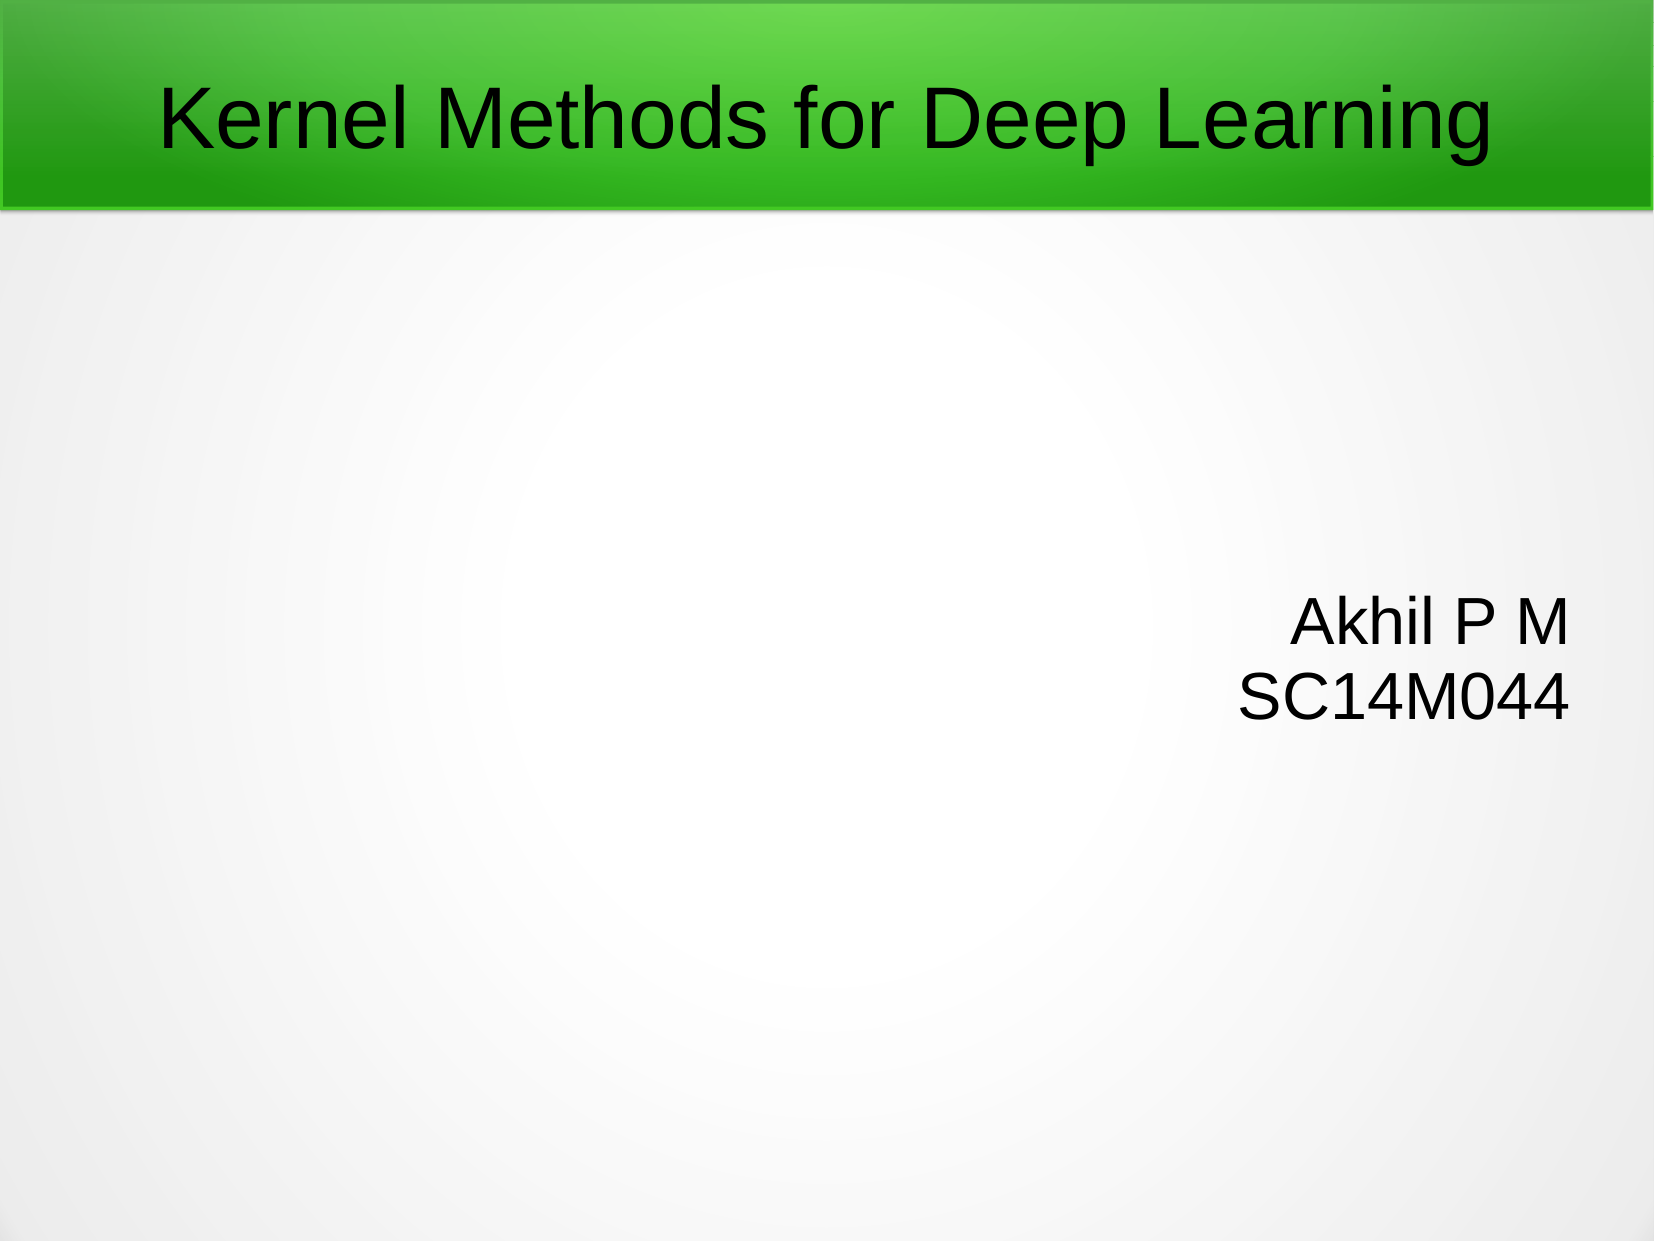

# Kernel Methods for Deep Learning
Akhil P M
SC14M044